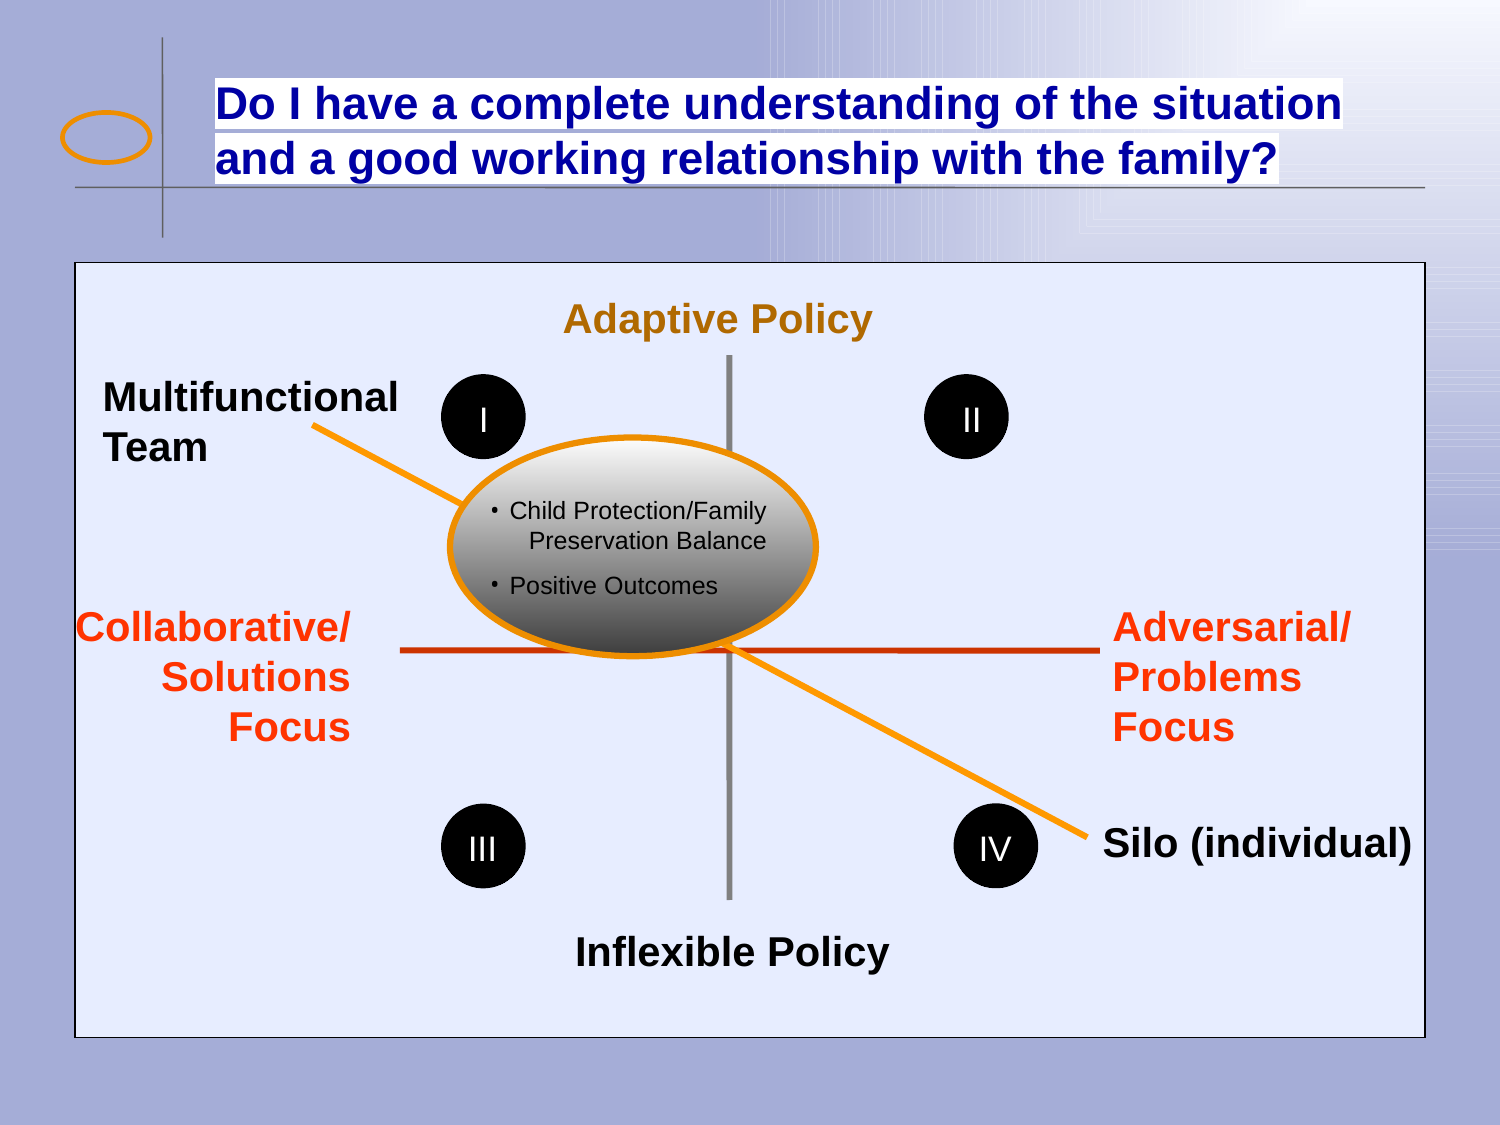

# Do I have a complete understanding of the situation and a good working relationship with the family?
Adaptive Policy
Multifunctional Team
I
II
Child Protection/Family
Preservation Balance
Positive Outcomes
Collaborative/ Solutions Focus
Adversarial/ Problems Focus
IV
III
Silo (individual)
Inflexible Policy